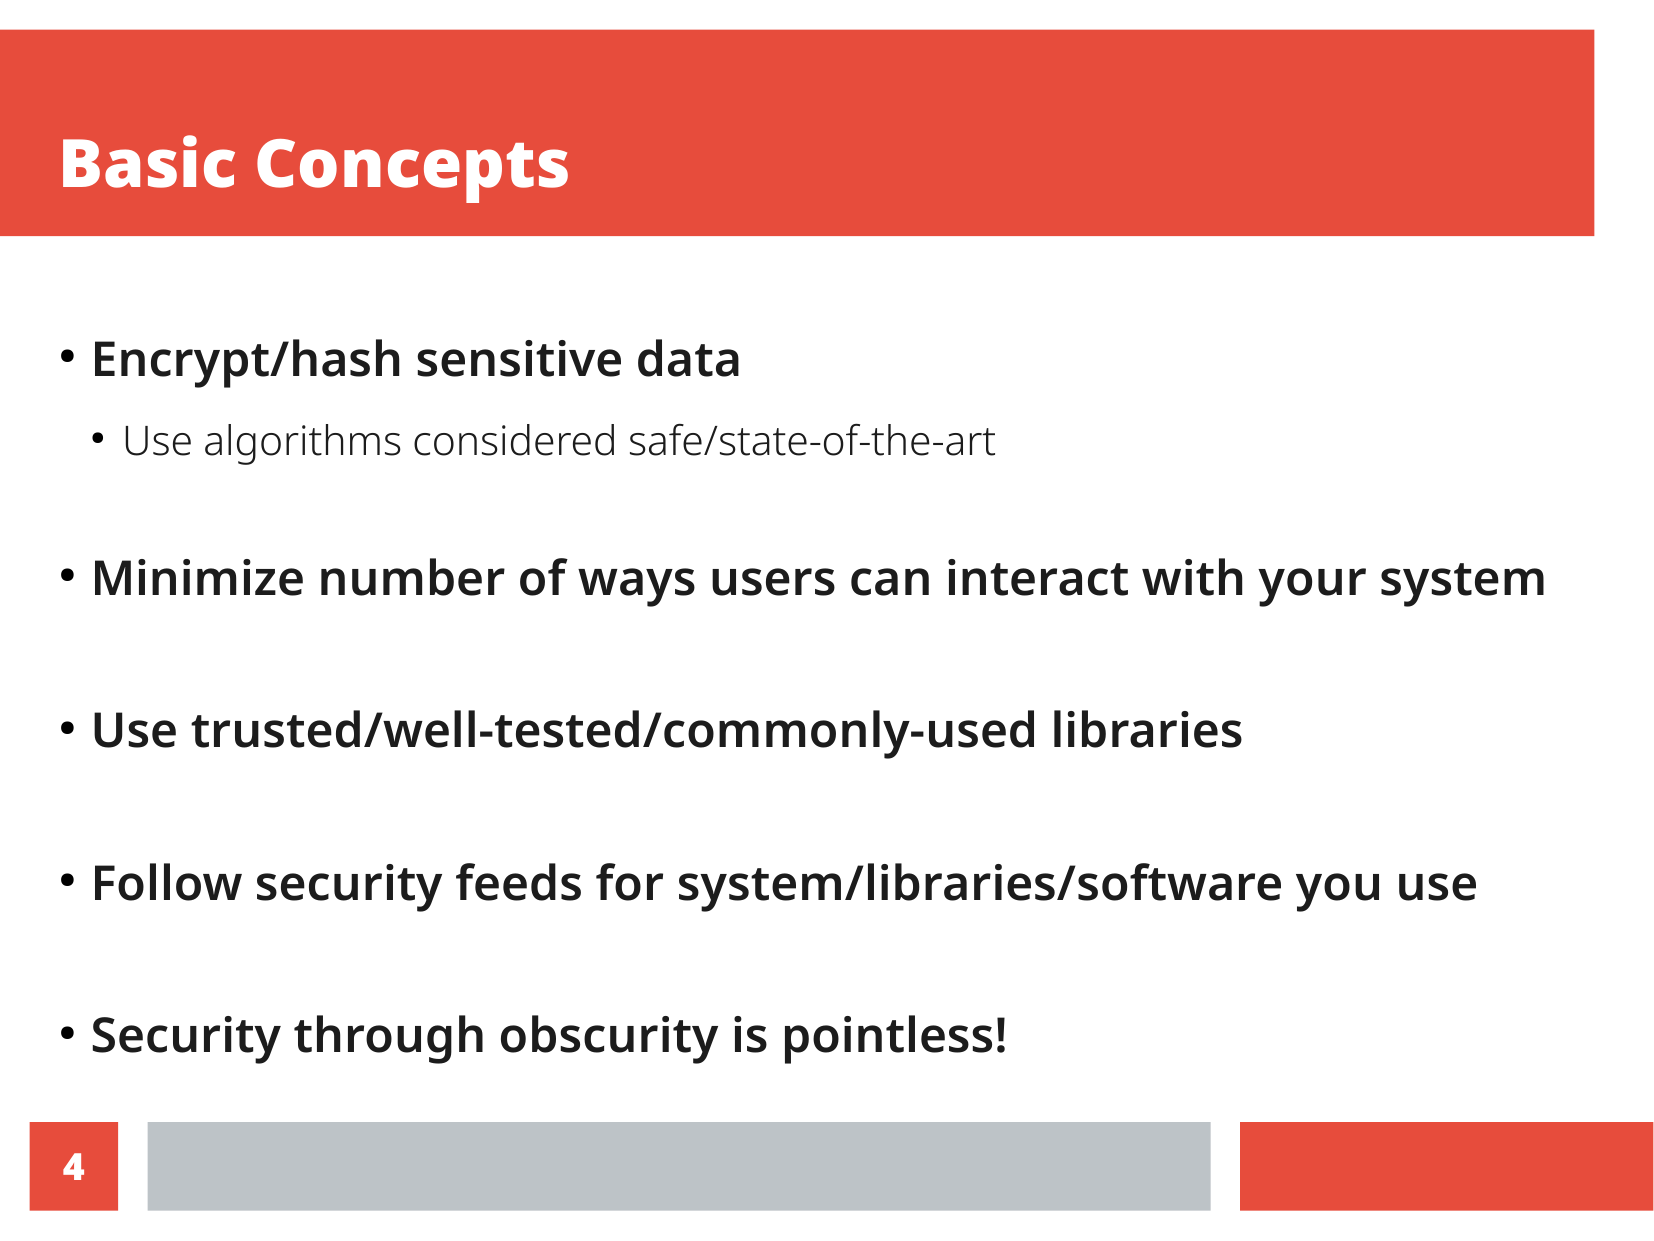

# Basic Concepts
Encrypt/hash sensitive data
Use algorithms considered safe/state-of-the-art
Minimize number of ways users can interact with your system
Use trusted/well-tested/commonly-used libraries
Follow security feeds for system/libraries/software you use
Security through obscurity is pointless!
4